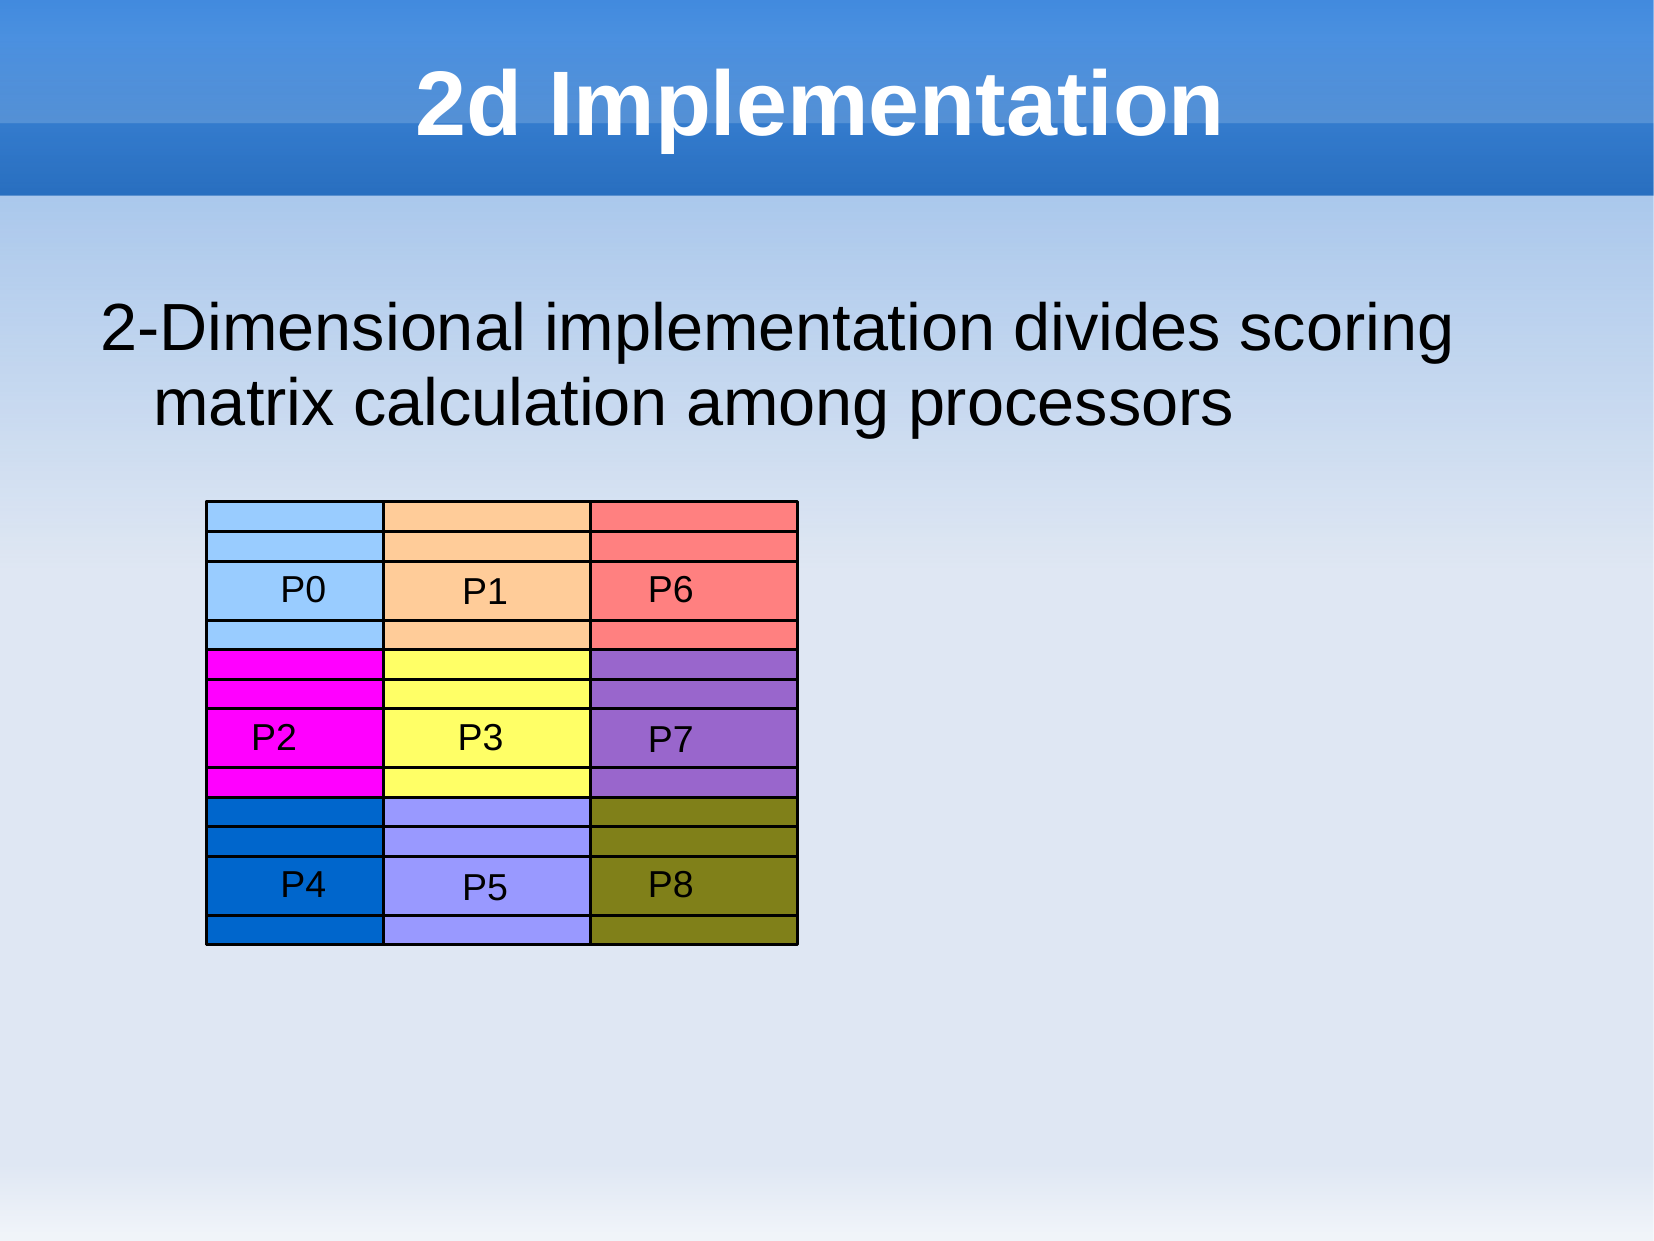

# 2d Implementation
2-Dimensional implementation divides scoring matrix calculation among processors
P0
P6
P1
P2
P3
P7
P4
P8
P5